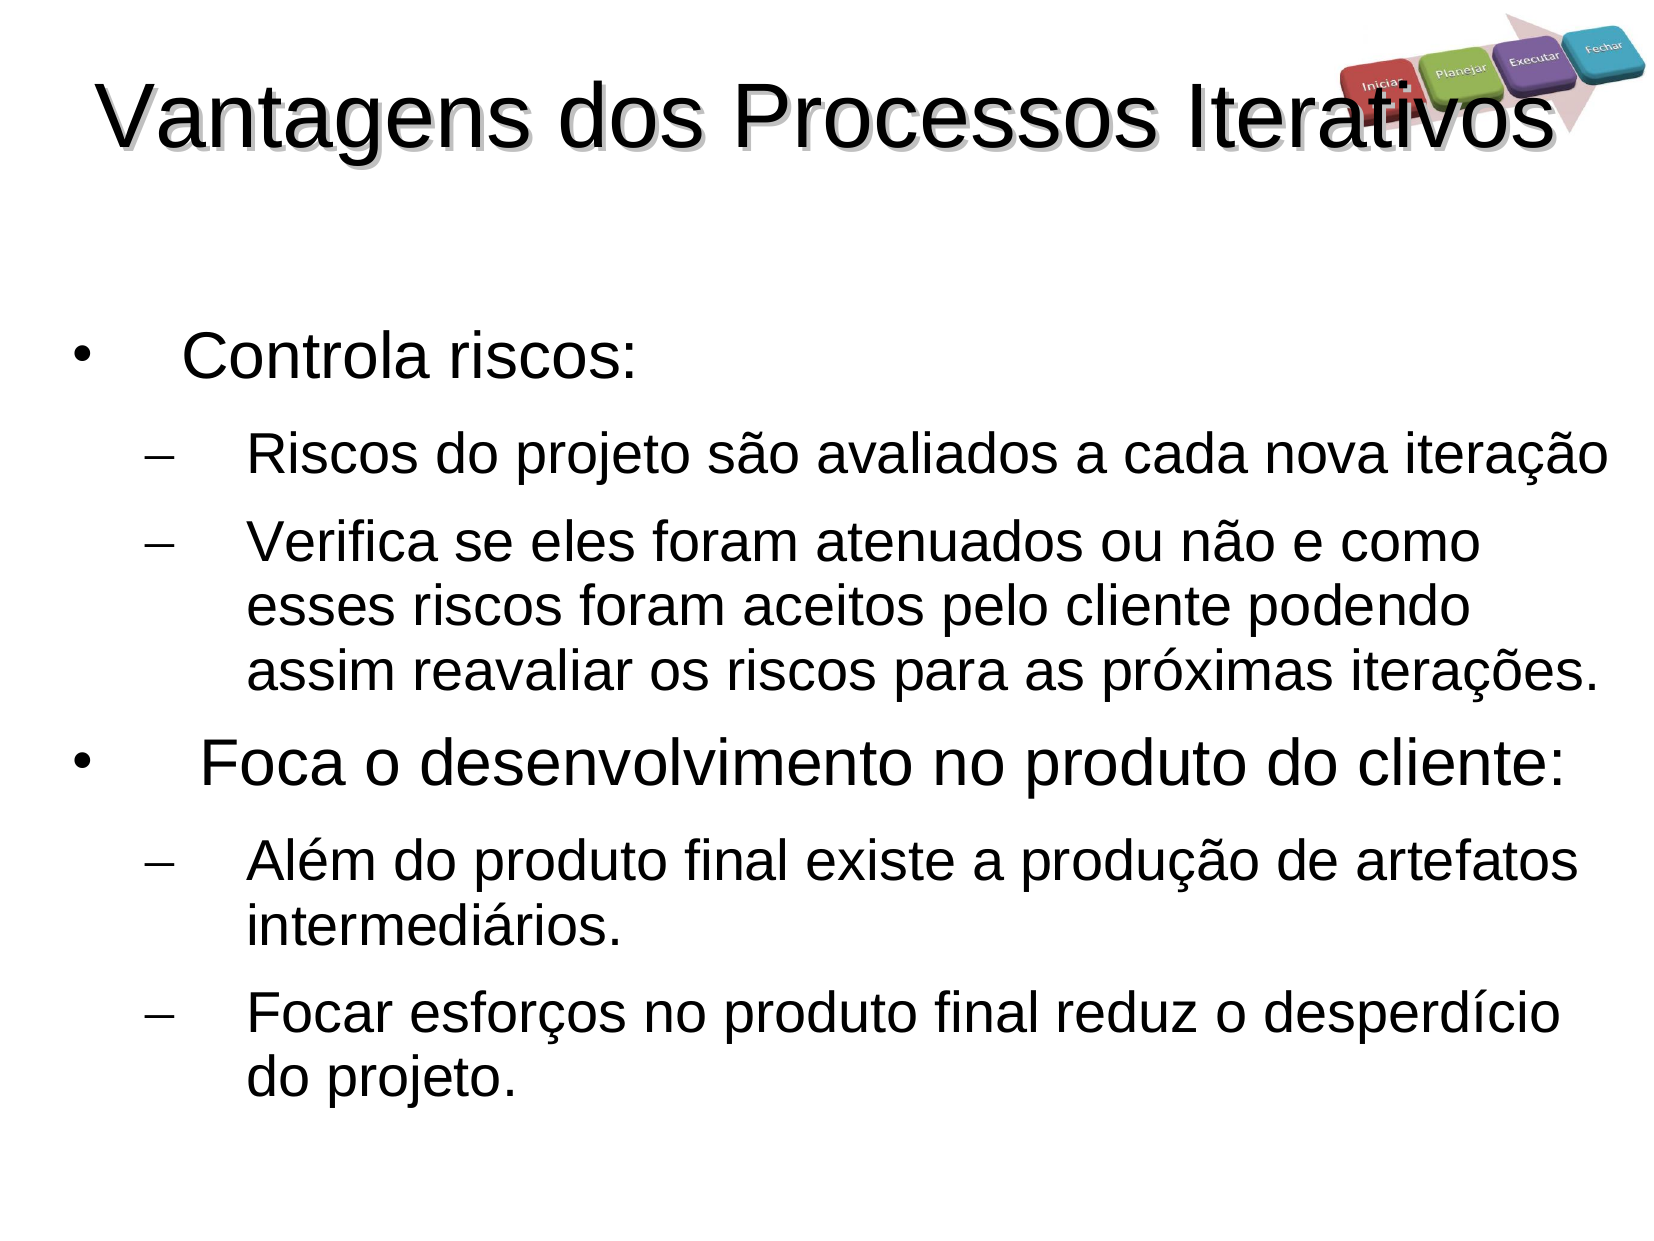

# Vantagens dos Processos Iterativos
Controla riscos:
Riscos do projeto são avaliados a cada nova iteração
Verifica se eles foram atenuados ou não e como esses riscos foram aceitos pelo cliente podendo assim reavaliar os riscos para as próximas iterações.
 Foca o desenvolvimento no produto do cliente:
Além do produto final existe a produção de artefatos intermediários.
Focar esforços no produto final reduz o desperdício do projeto.